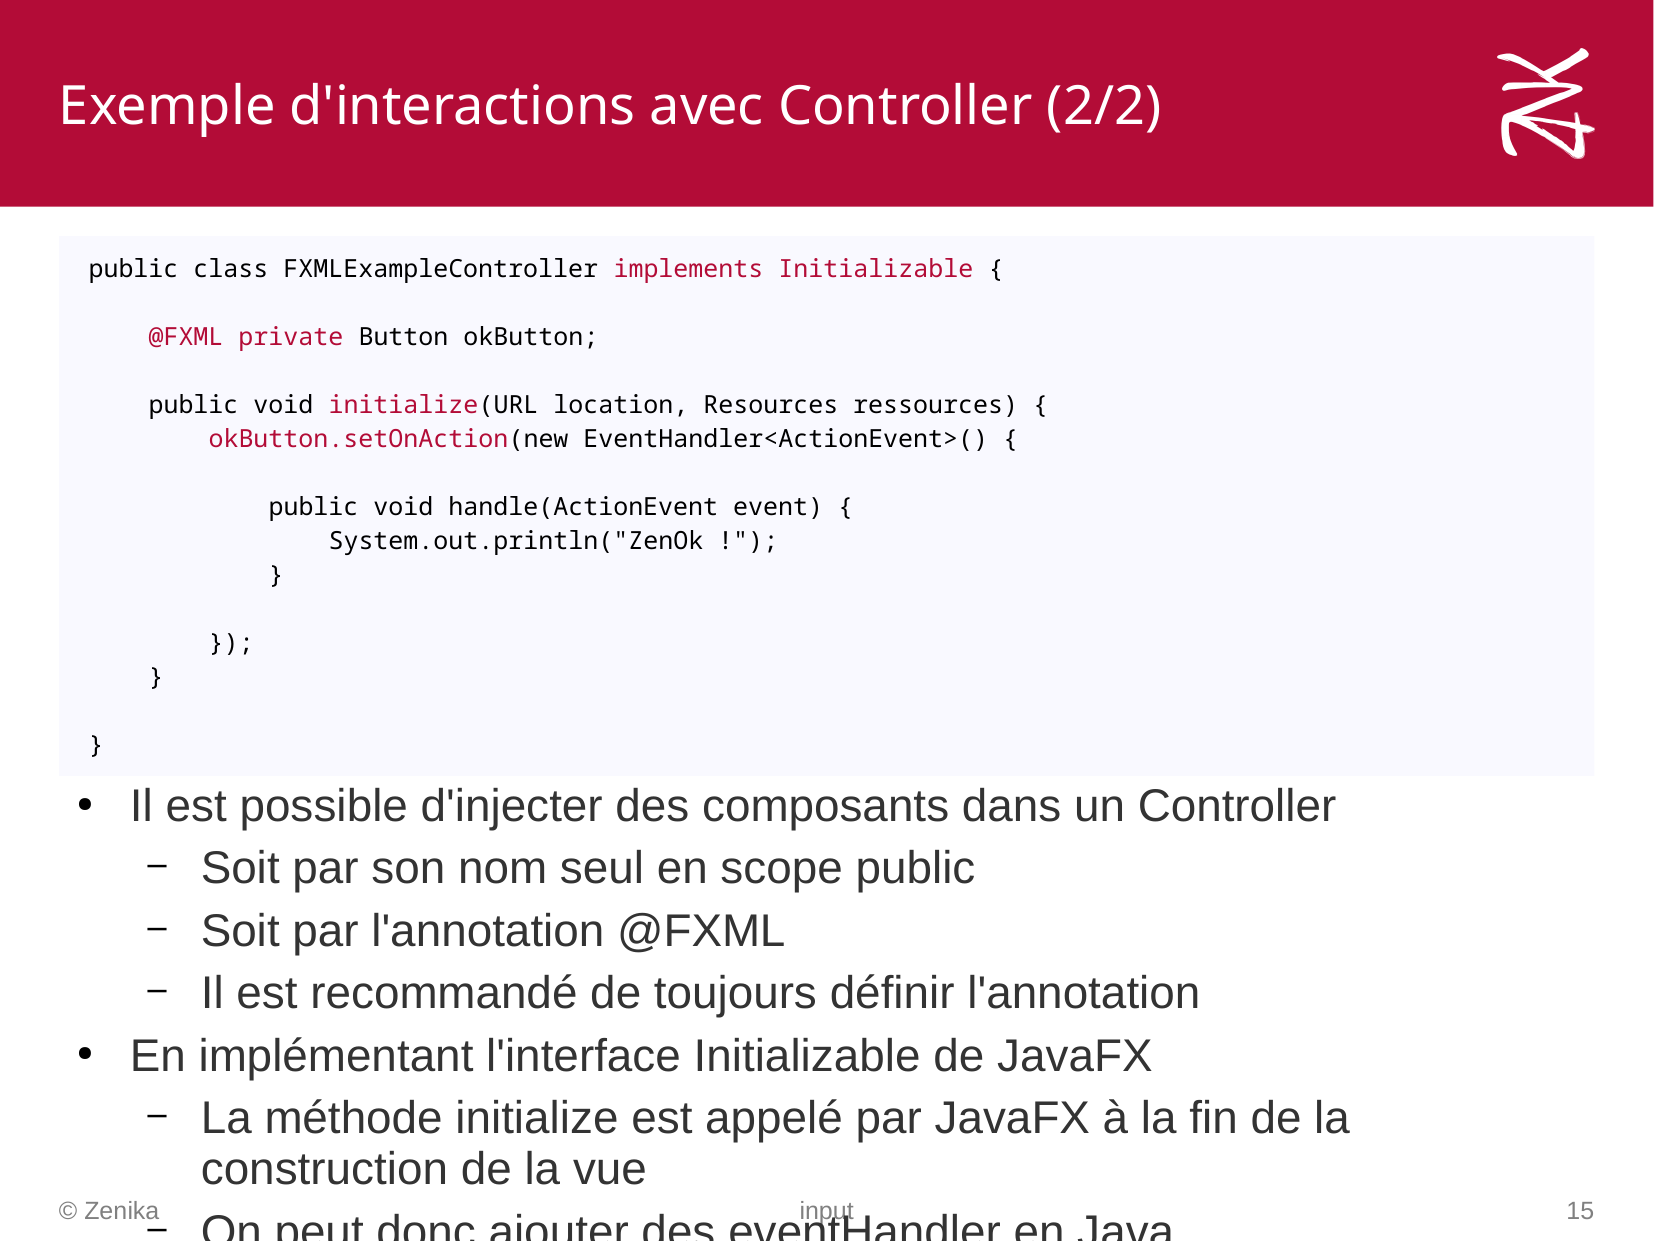

# Exemple d'interactions avec Controller (2/2)
Il est possible d'injecter des composants dans un Controller
Soit par son nom seul en scope public
Soit par l'annotation @FXML
Il est recommandé de toujours définir l'annotation
En implémentant l'interface Initializable de JavaFX
La méthode initialize est appelé par JavaFX à la fin de la construction de la vue
On peut donc ajouter des eventHandler en Java
public class FXMLExampleController implements Initializable {
 @FXML private Button okButton;
 public void initialize(URL location, Resources ressources) {
 okButton.setOnAction(new EventHandler<ActionEvent>() {
 public void handle(ActionEvent event) {
 System.out.println("ZenOk !");
 }
 });
 }
}